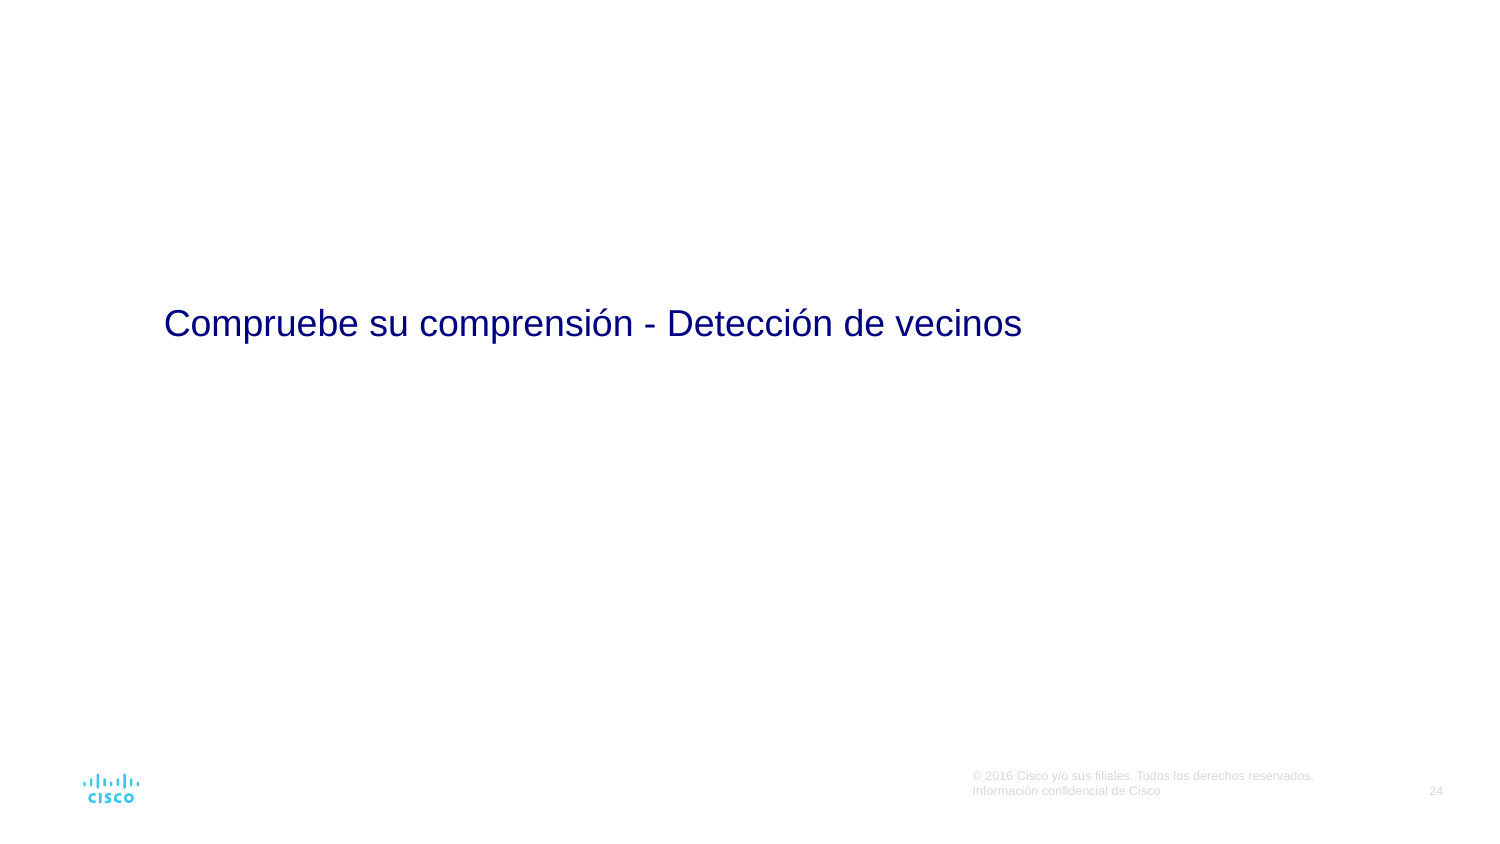

Compruebe su comprensión - Detección de vecinos